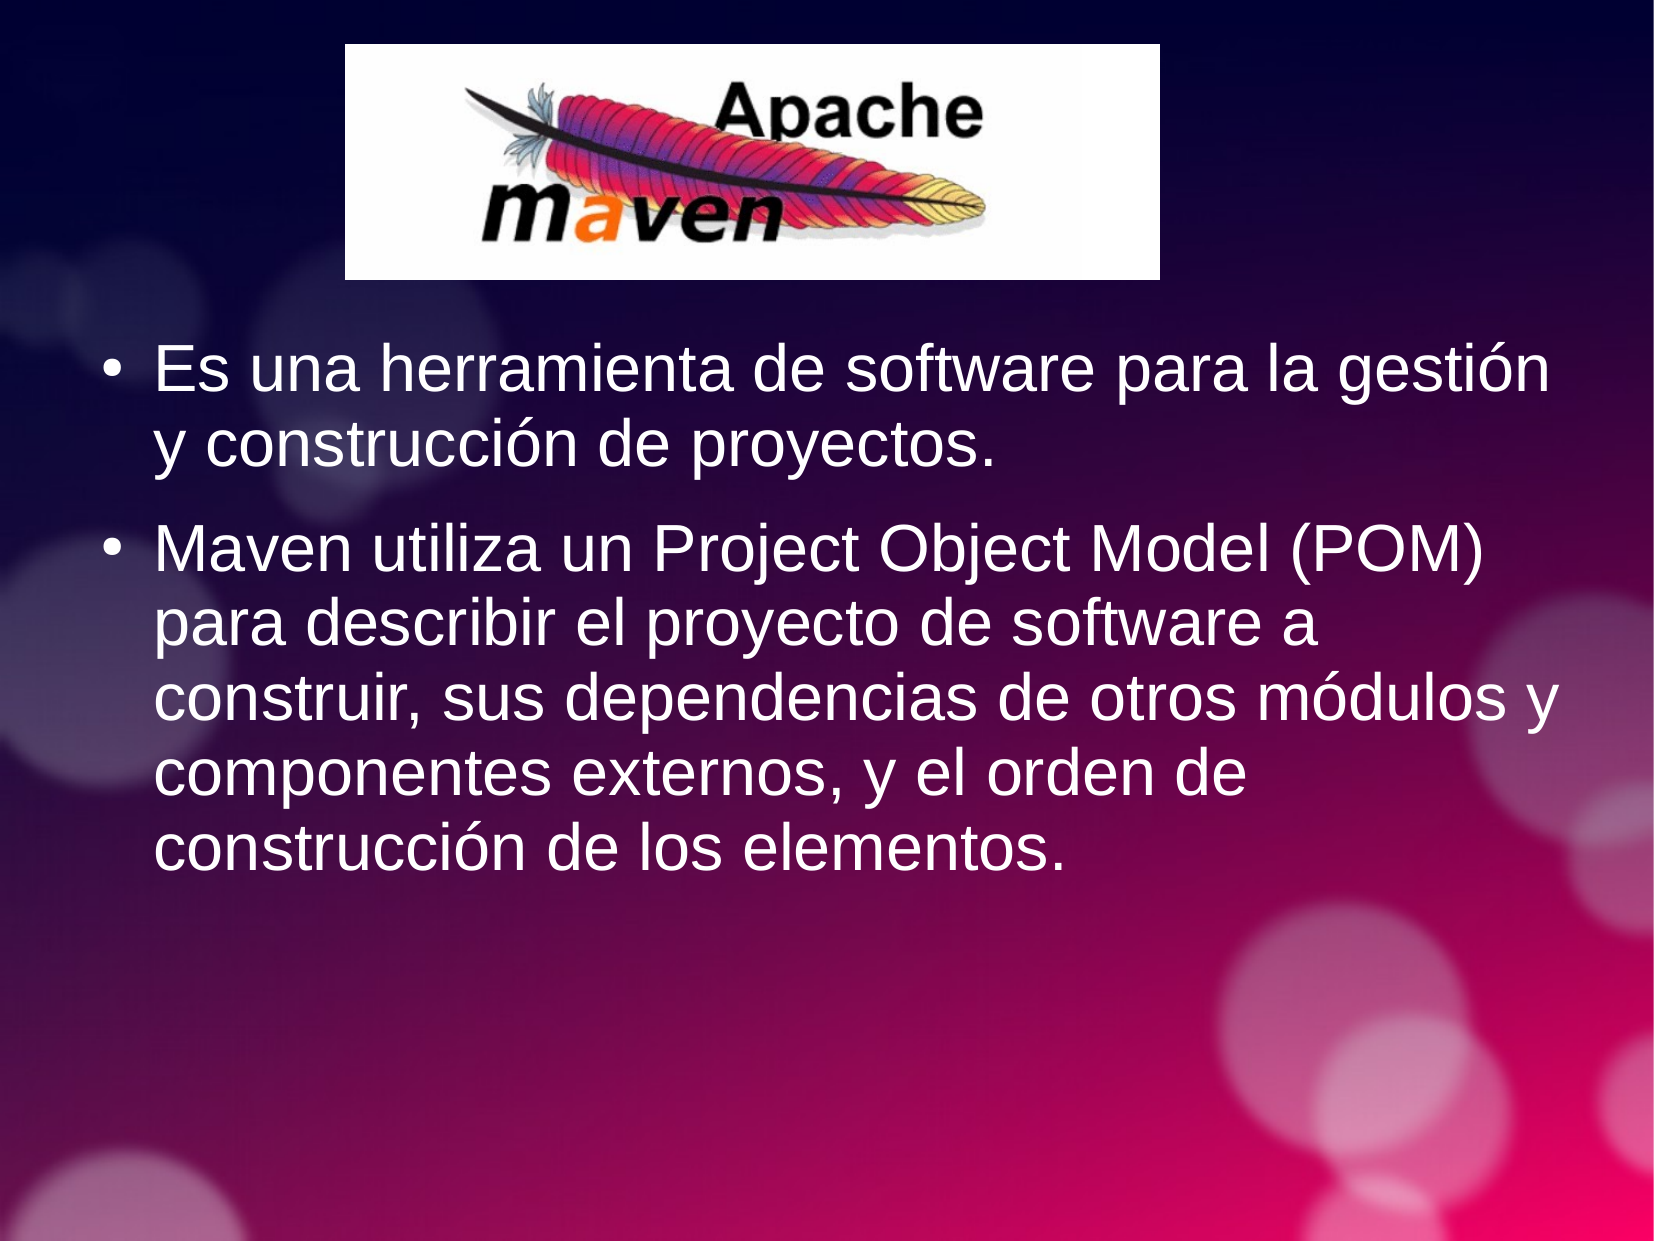

# Es una herramienta de software para la gestión y construcción de proyectos.
Maven utiliza un Project Object Model (POM) para describir el proyecto de software a construir, sus dependencias de otros módulos y componentes externos, y el orden de construcción de los elementos.